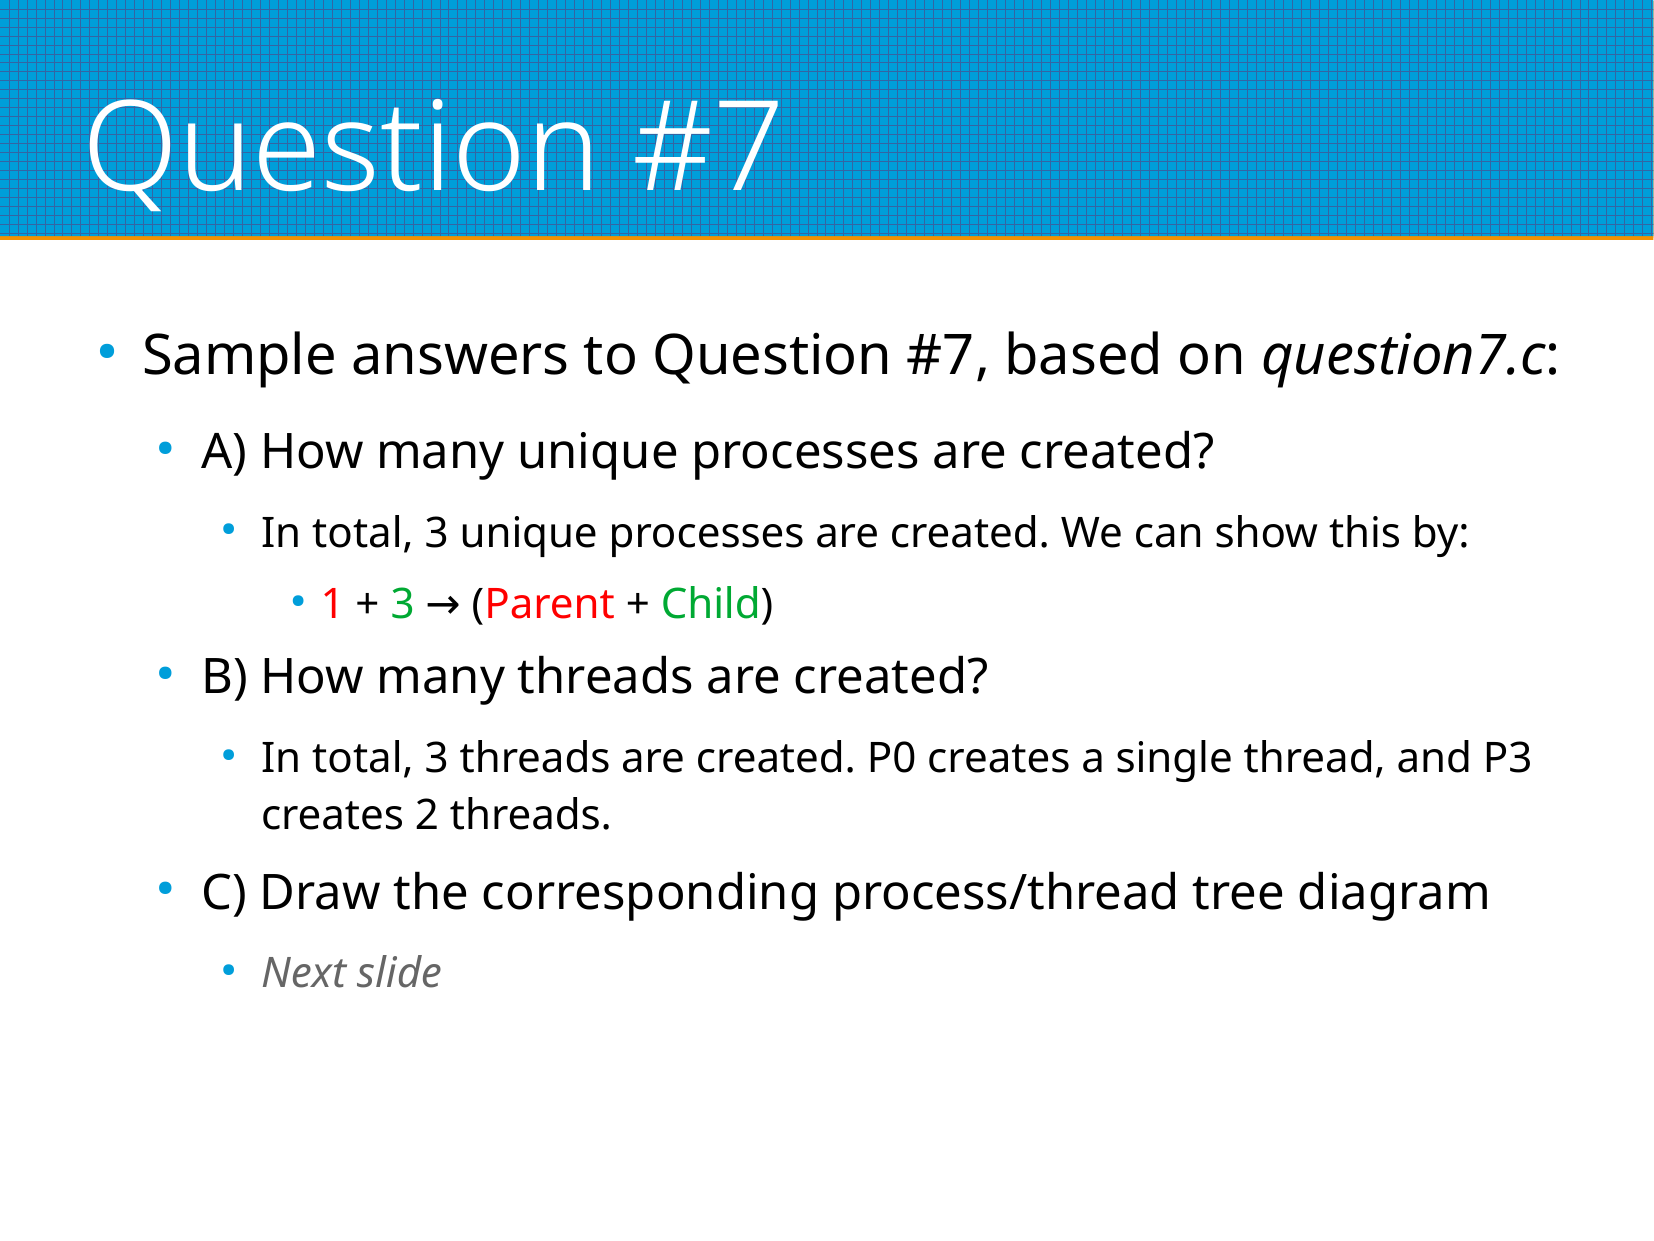

# Question #7
Sample answers to Question #7, based on question7.c:
A) How many unique processes are created?
In total, 3 unique processes are created. We can show this by:
1 + 3 → (Parent + Child)
B) How many threads are created?
In total, 3 threads are created. P0 creates a single thread, and P3 creates 2 threads.
C) Draw the corresponding process/thread tree diagram
Next slide